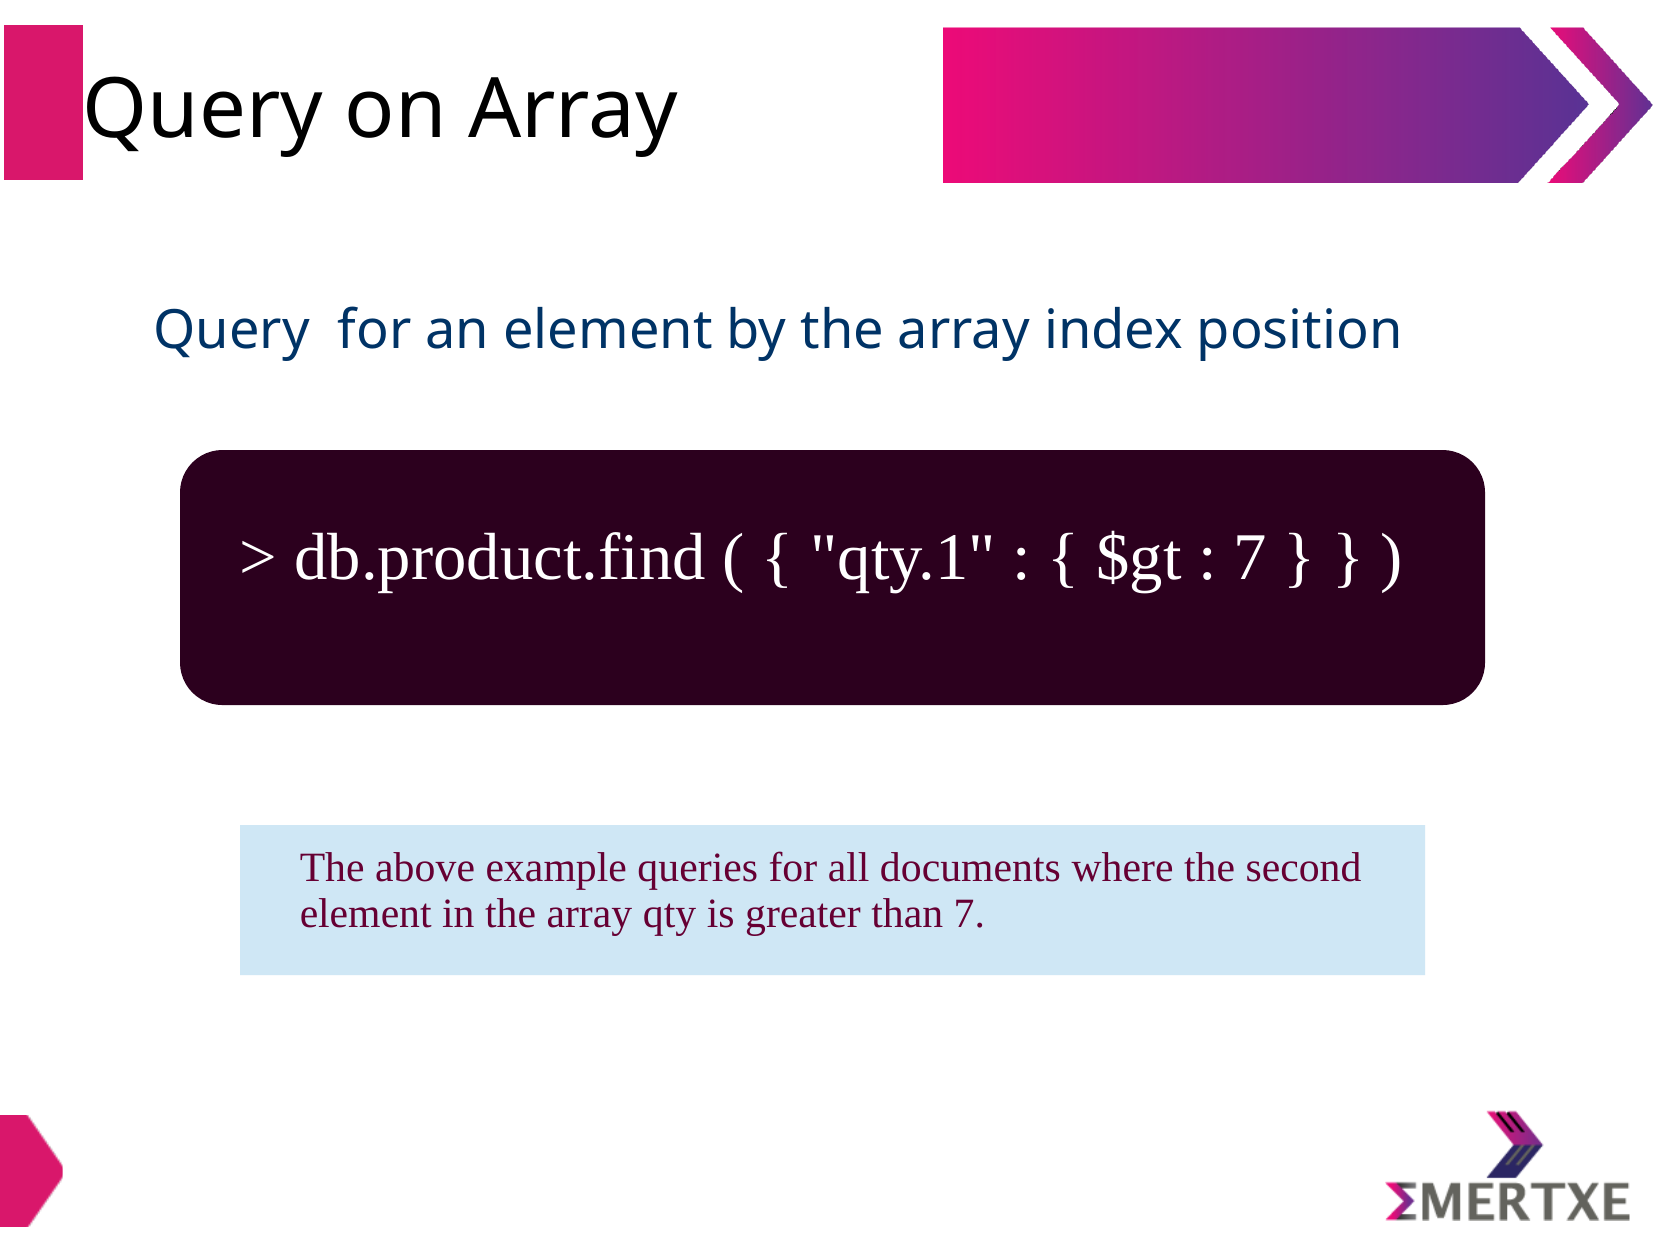

# Query on Array
Query for an element by the array index position
> db.product.find ( { "qty.1" : { $gt : 7 } } )
The above example queries for all documents where the second element in the array qty is greater than 7.